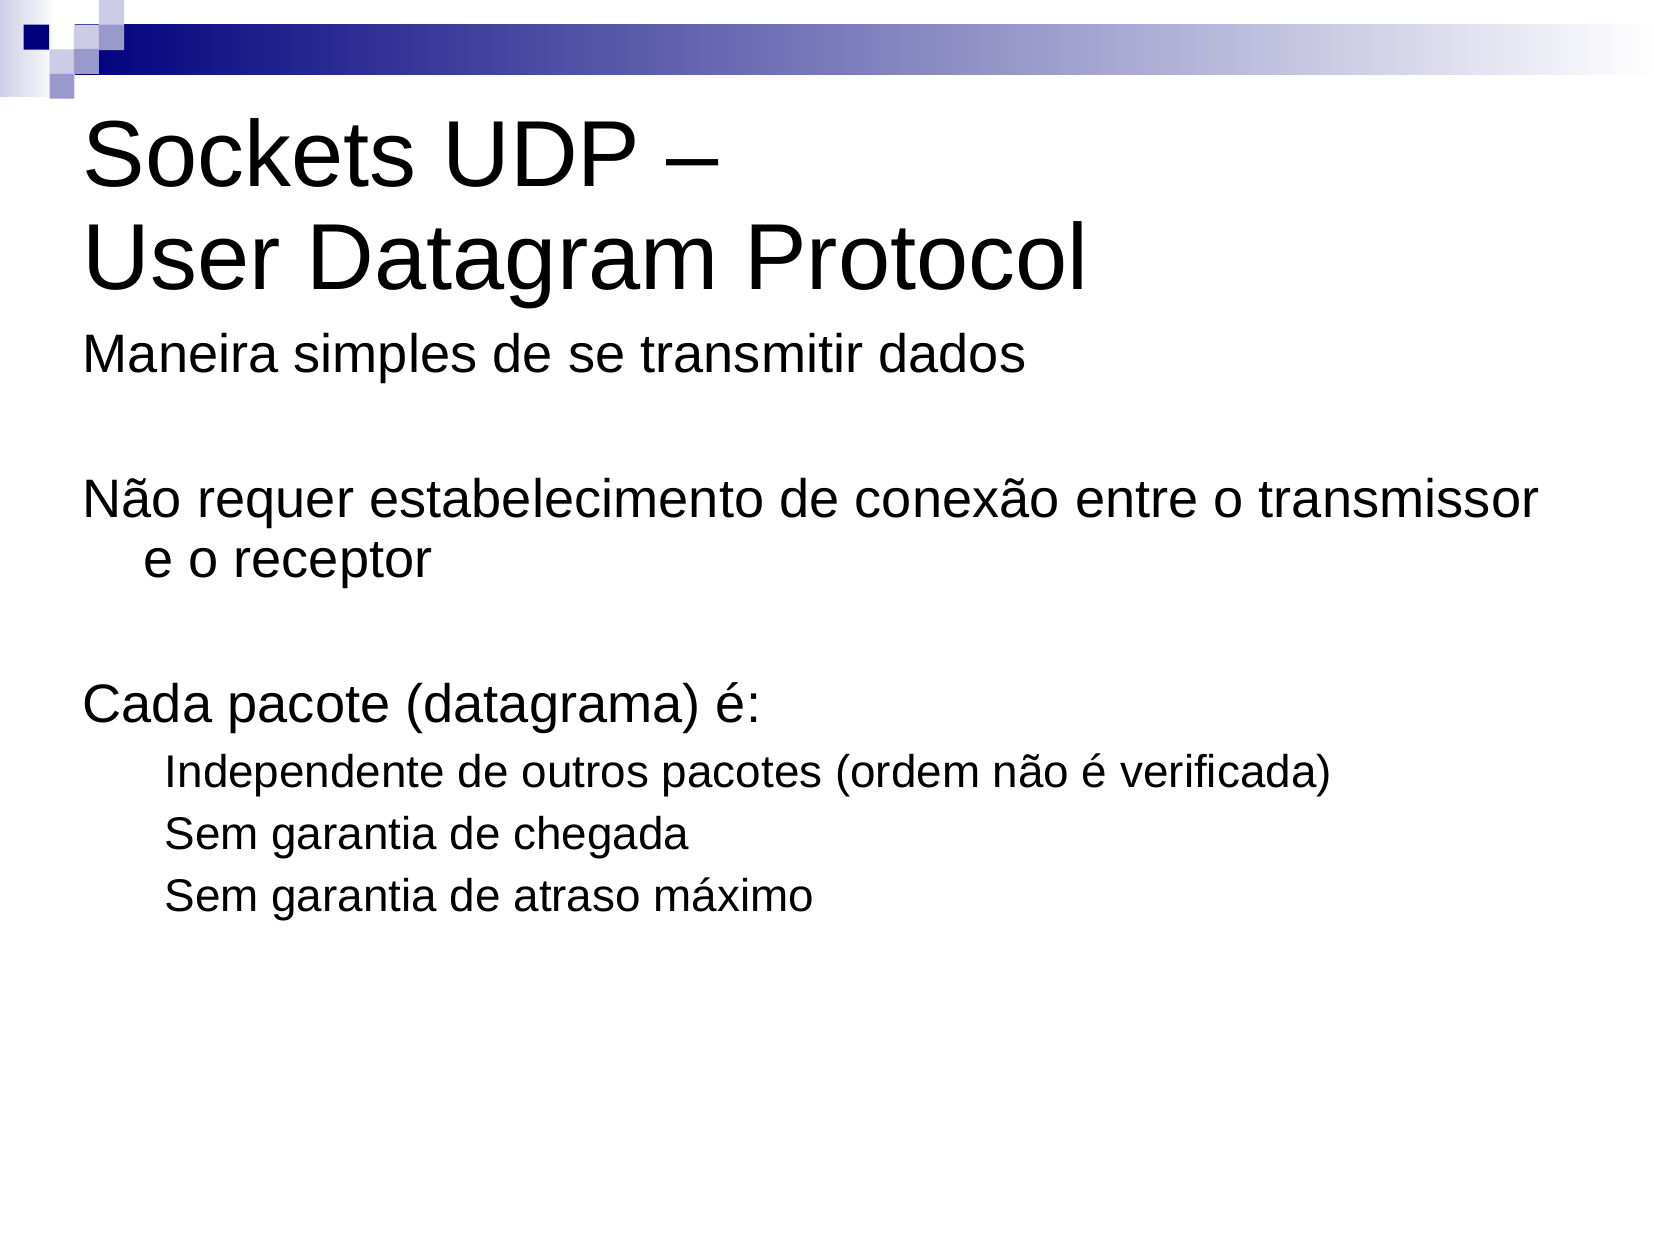

# Sockets UDP – User Datagram Protocol
Maneira simples de se transmitir dados
Não requer estabelecimento de conexão entre o transmissor e o receptor
Cada pacote (datagrama) é:
Independente de outros pacotes (ordem não é verificada)‏
Sem garantia de chegada
Sem garantia de atraso máximo